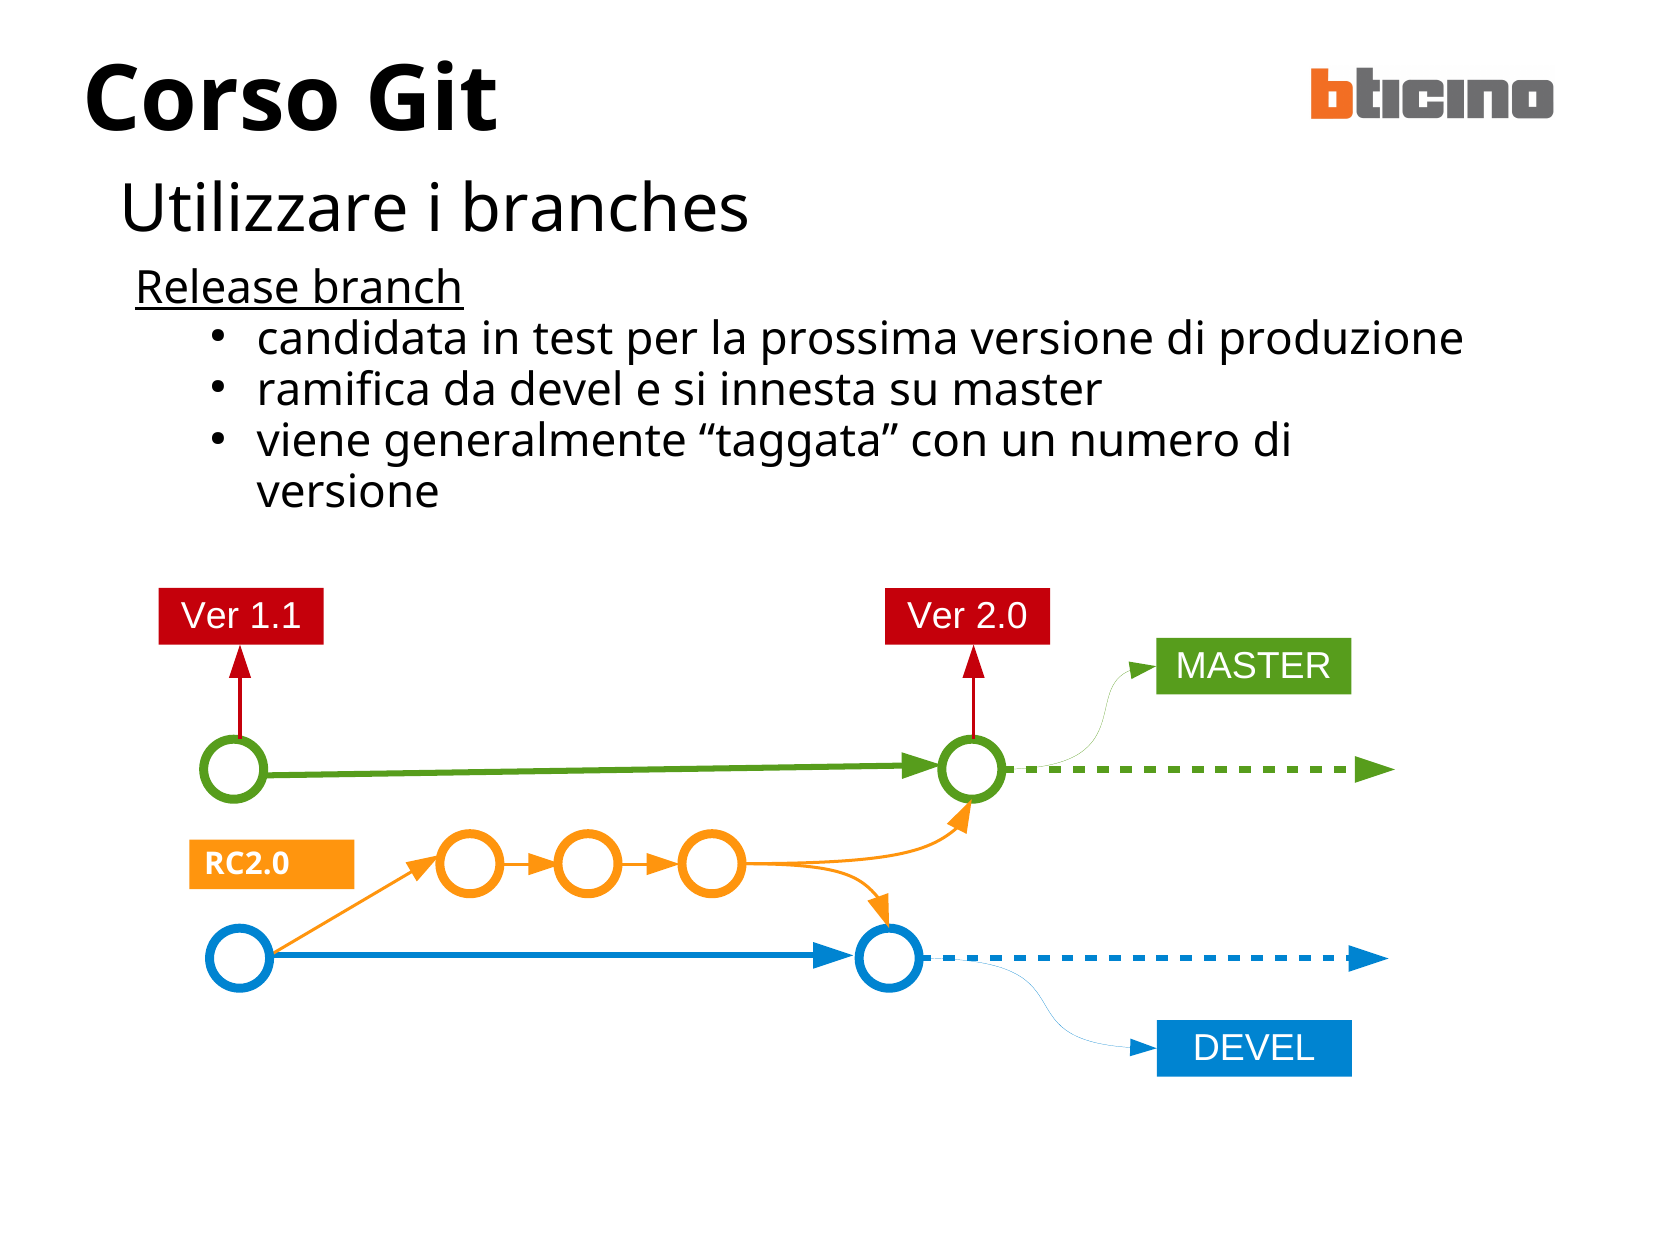

# Corso Git
Utilizzare i branches
Release branch
candidata in test per la prossima versione di produzione
ramifica da devel e si innesta su master
viene generalmente “taggata” con un numero di versione
Ver 1.1
Ver 2.0
MASTER
RC2.0
DEVEL